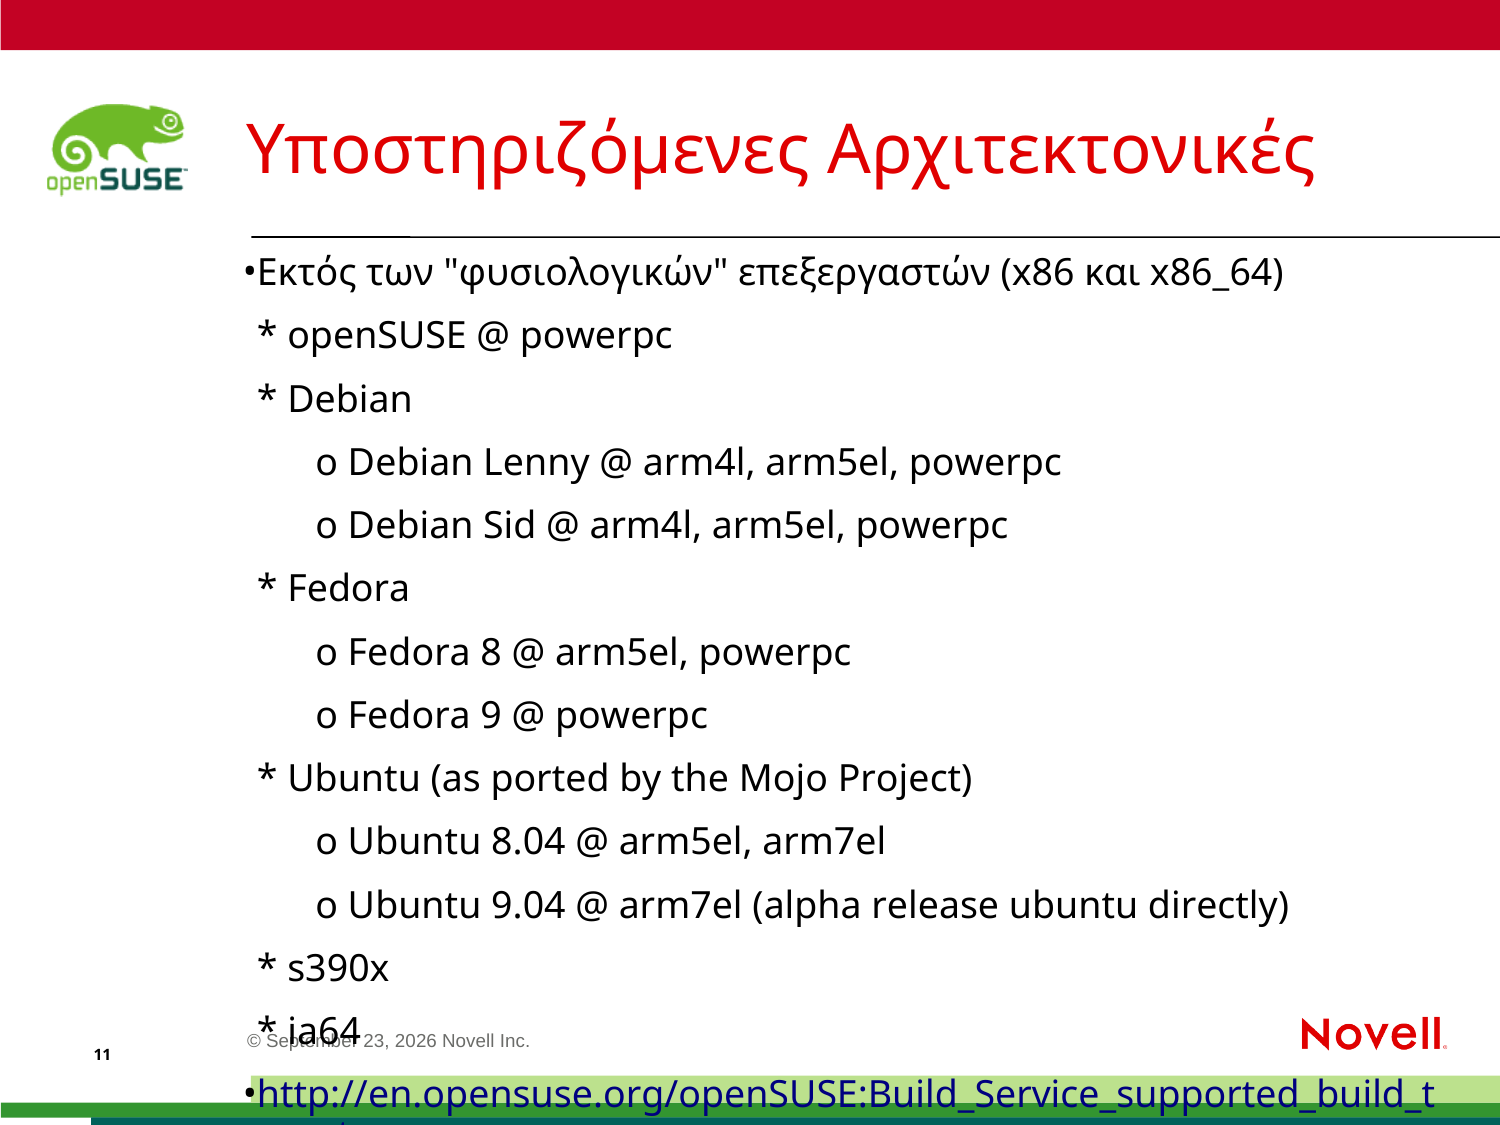

# Υποστηριζόμενες Αρχιτεκτονικές
Εκτός των "φυσιολογικών" επεξεργαστών (x86 και x86_64)
* openSUSE @ powerpc
* Debian
 o Debian Lenny @ arm4l, arm5el, powerpc
 o Debian Sid @ arm4l, arm5el, powerpc
* Fedora
 o Fedora 8 @ arm5el, powerpc
 o Fedora 9 @ powerpc
* Ubuntu (as ported by the Mojo Project)
 o Ubuntu 8.04 @ arm5el, arm7el
 o Ubuntu 9.04 @ arm7el (alpha release ubuntu directly)
* s390x
* ia64
http://en.opensuse.org/openSUSE:Build_Service_supported_build_targets